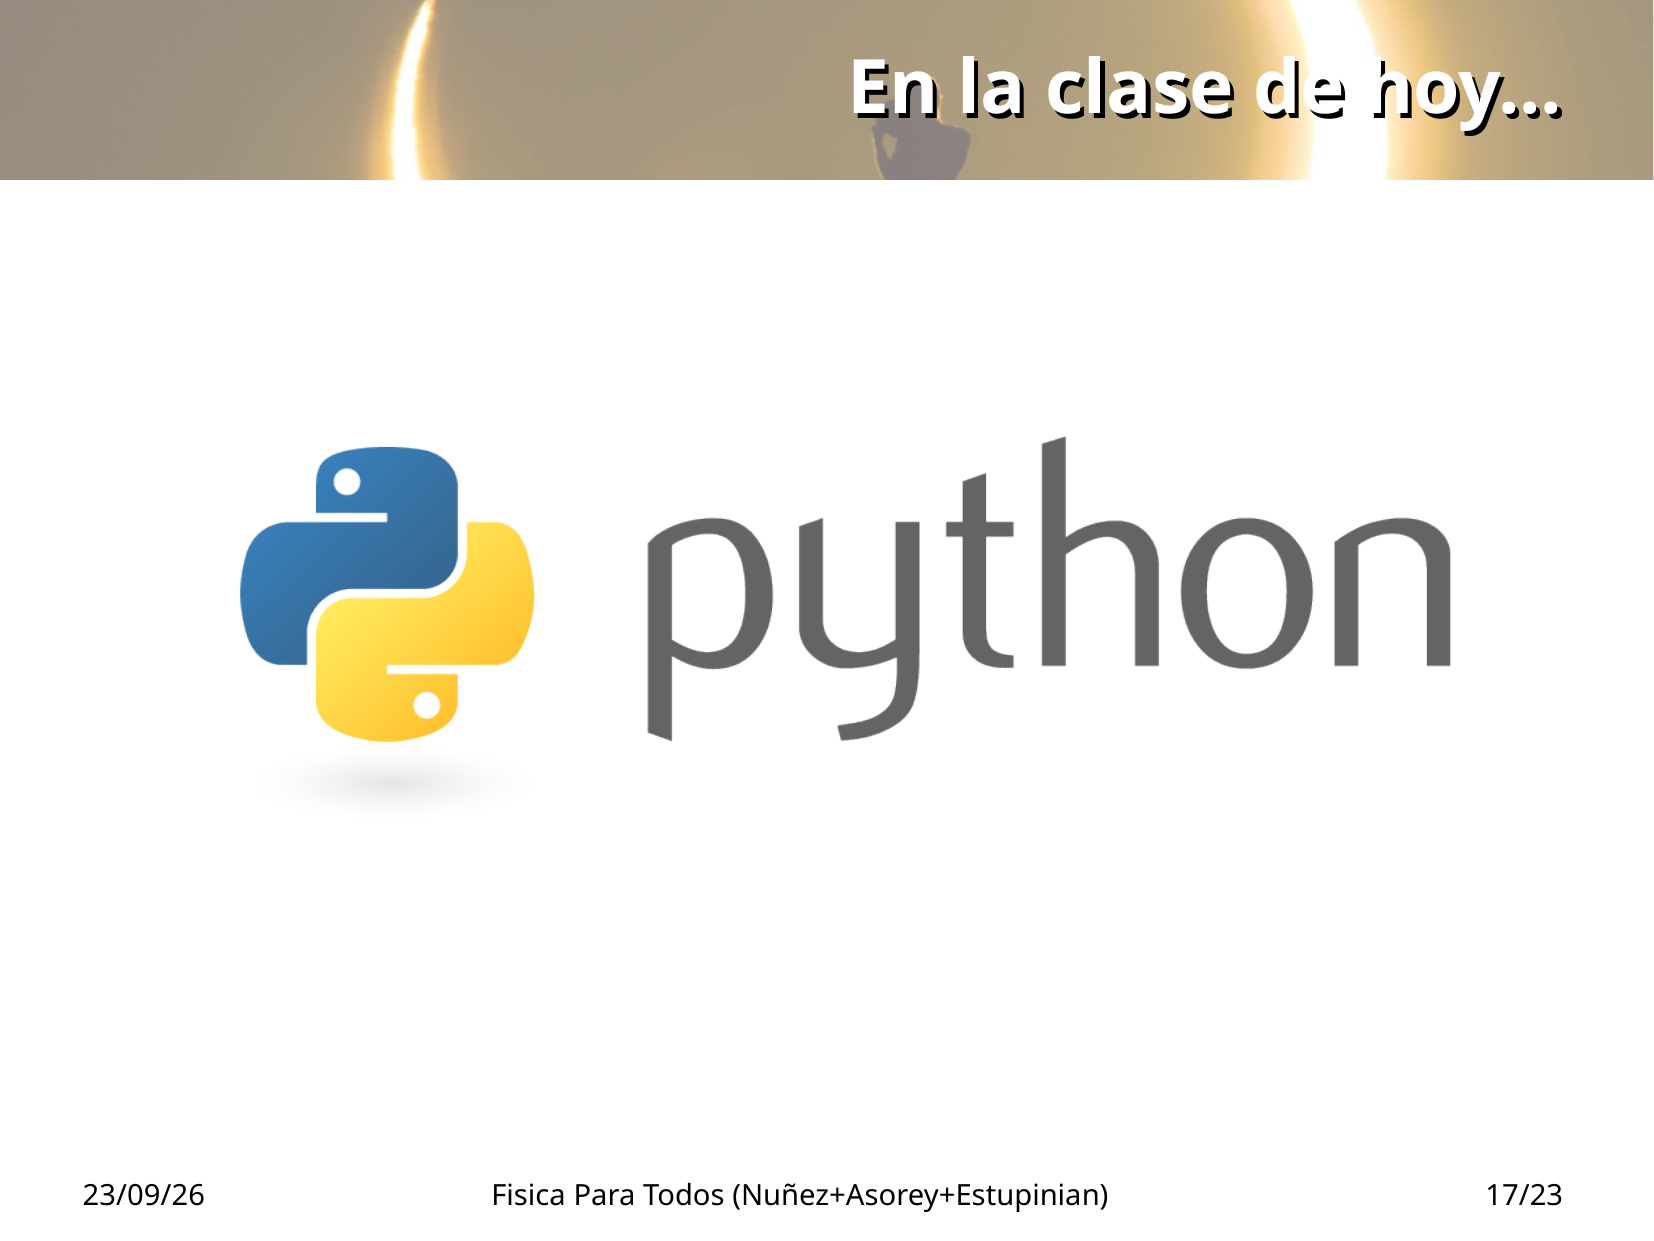

# En la clase de hoy...
Fisica Para Todos (Nuñez+Asorey+Estupinian)
17